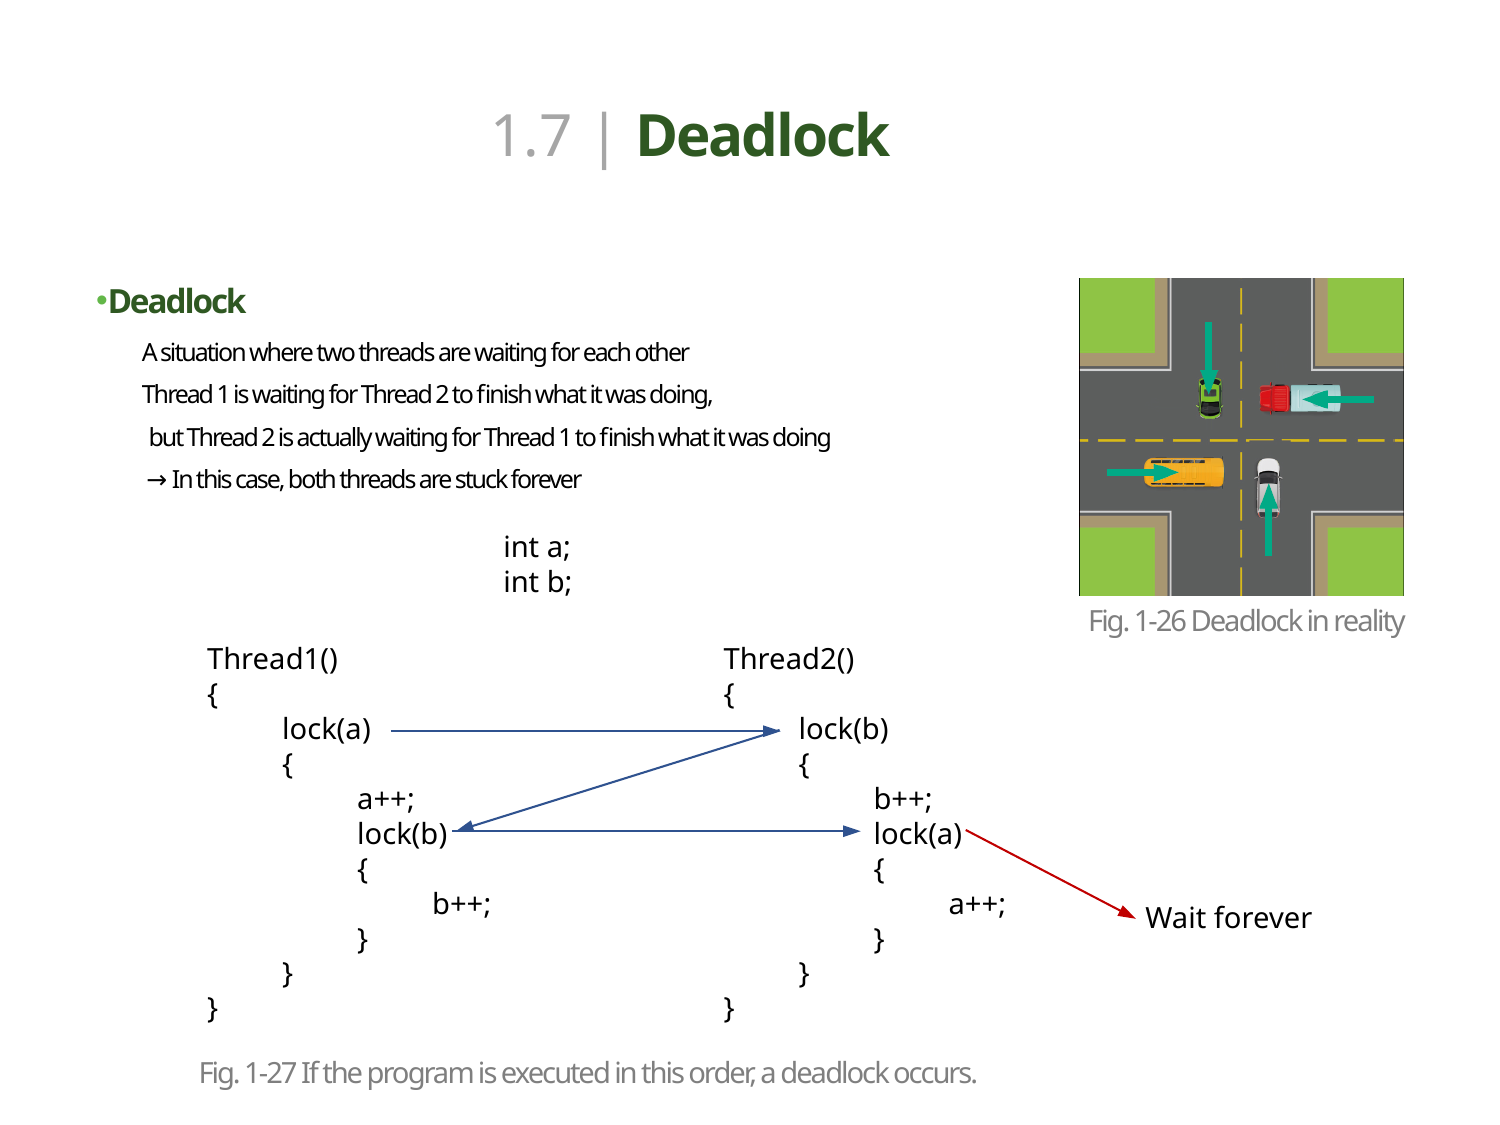

1.7 | Deadlock
Deadlock
Fig. 1-26 Deadlock in reality
A situation where two threads are waiting for each other
Thread 1 is waiting for Thread 2 to finish what it was doing,
 but Thread 2 is actually waiting for Thread 1 to finish what it was doing
 → In this case, both threads are stuck forever
int a;
int b;
Thread1()
{
	lock(a)
	{
		a++;
		lock(b)
		{
			b++;
		}
	}
}
Thread2()
{
	lock(b)
	{
		b++;
		lock(a)
		{
			a++;
		}
	}
}
Wait forever
Fig. 1-27 If the program is executed in this order, a deadlock occurs.